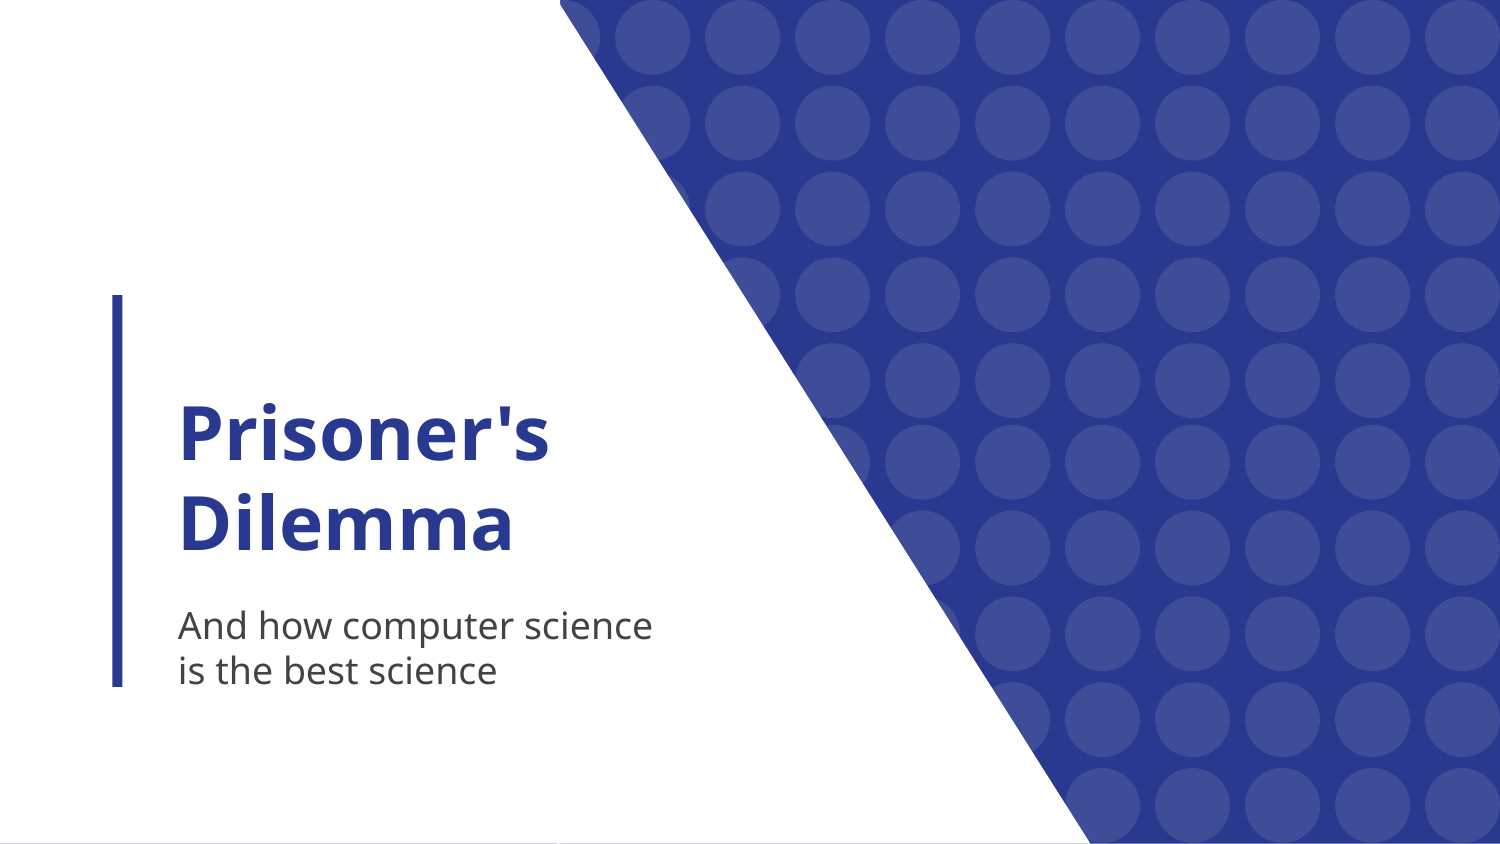

# Prisoner's Dilemma
And how computer science is the best science